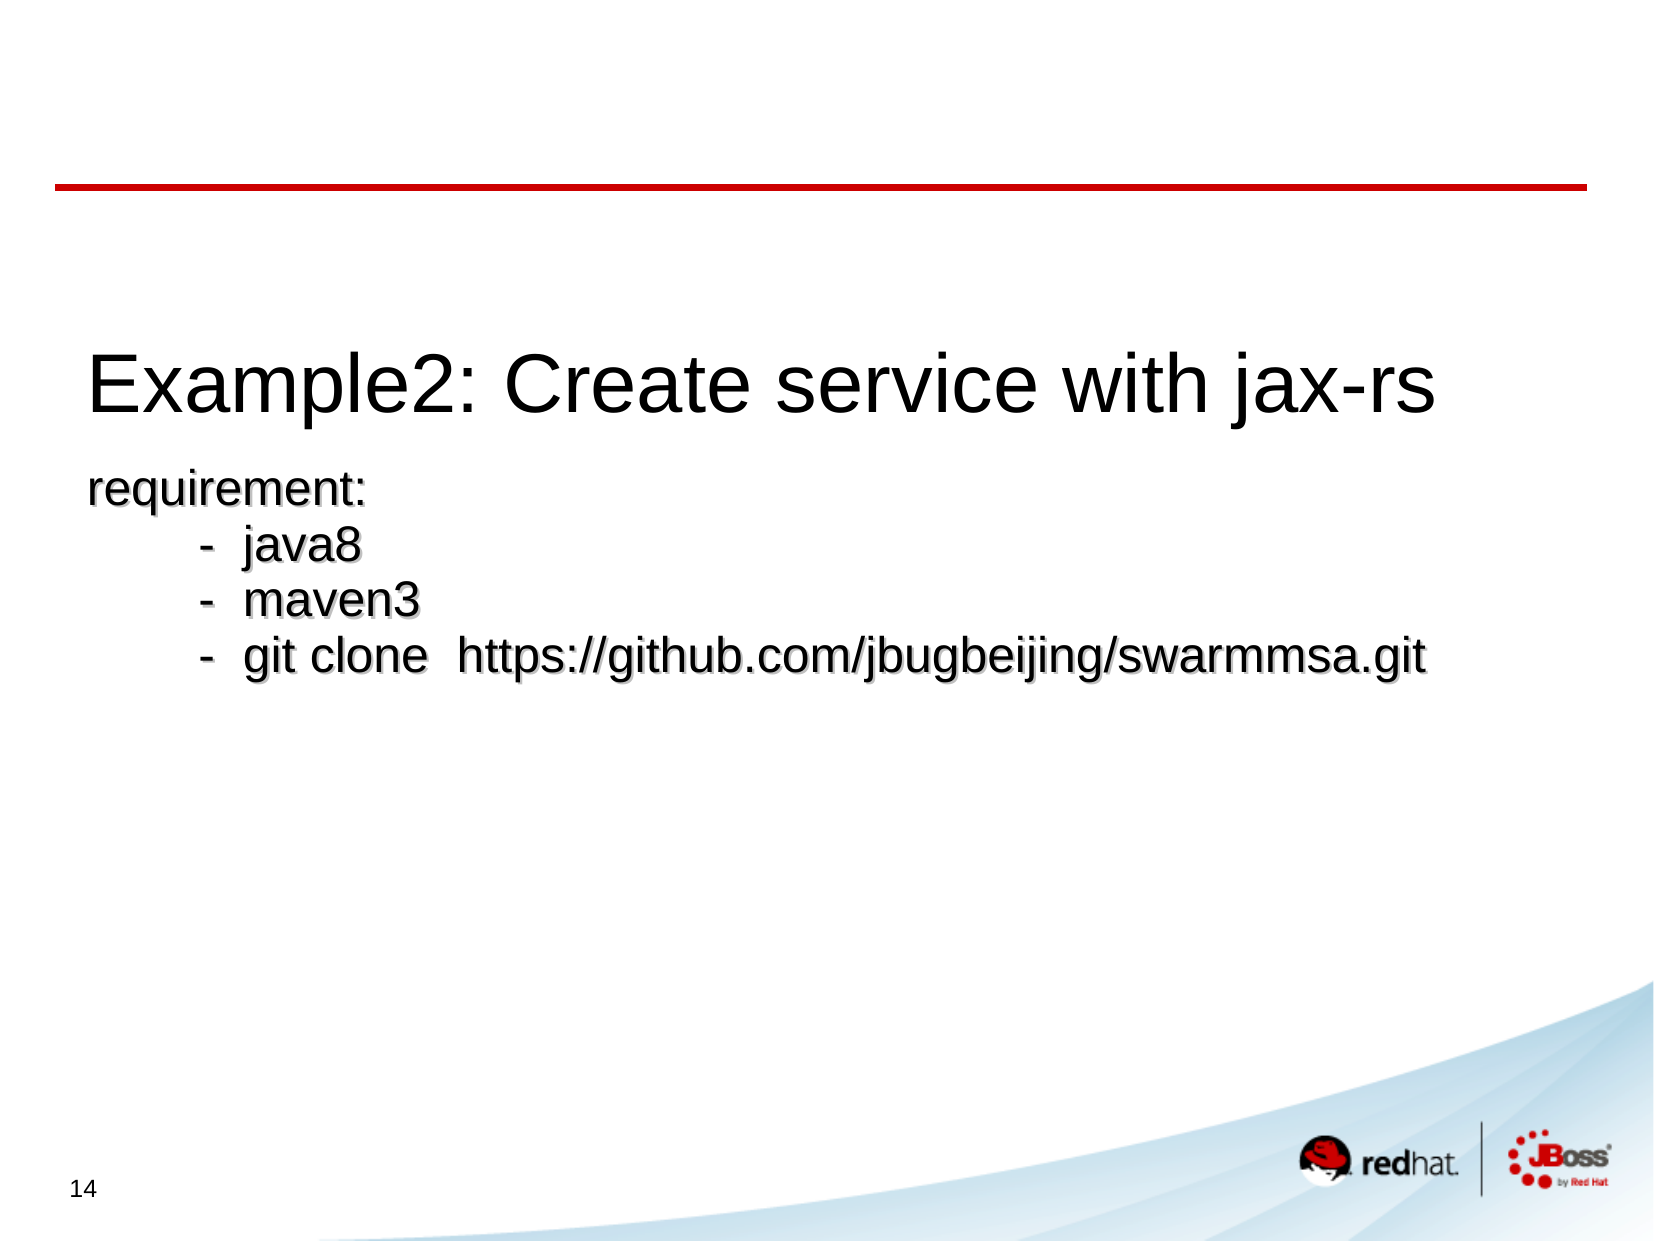

#
Example2: Create service with jax-rs
requirement:
 - java8
 - maven3
 - git clone https://github.com/jbugbeijing/swarmmsa.git